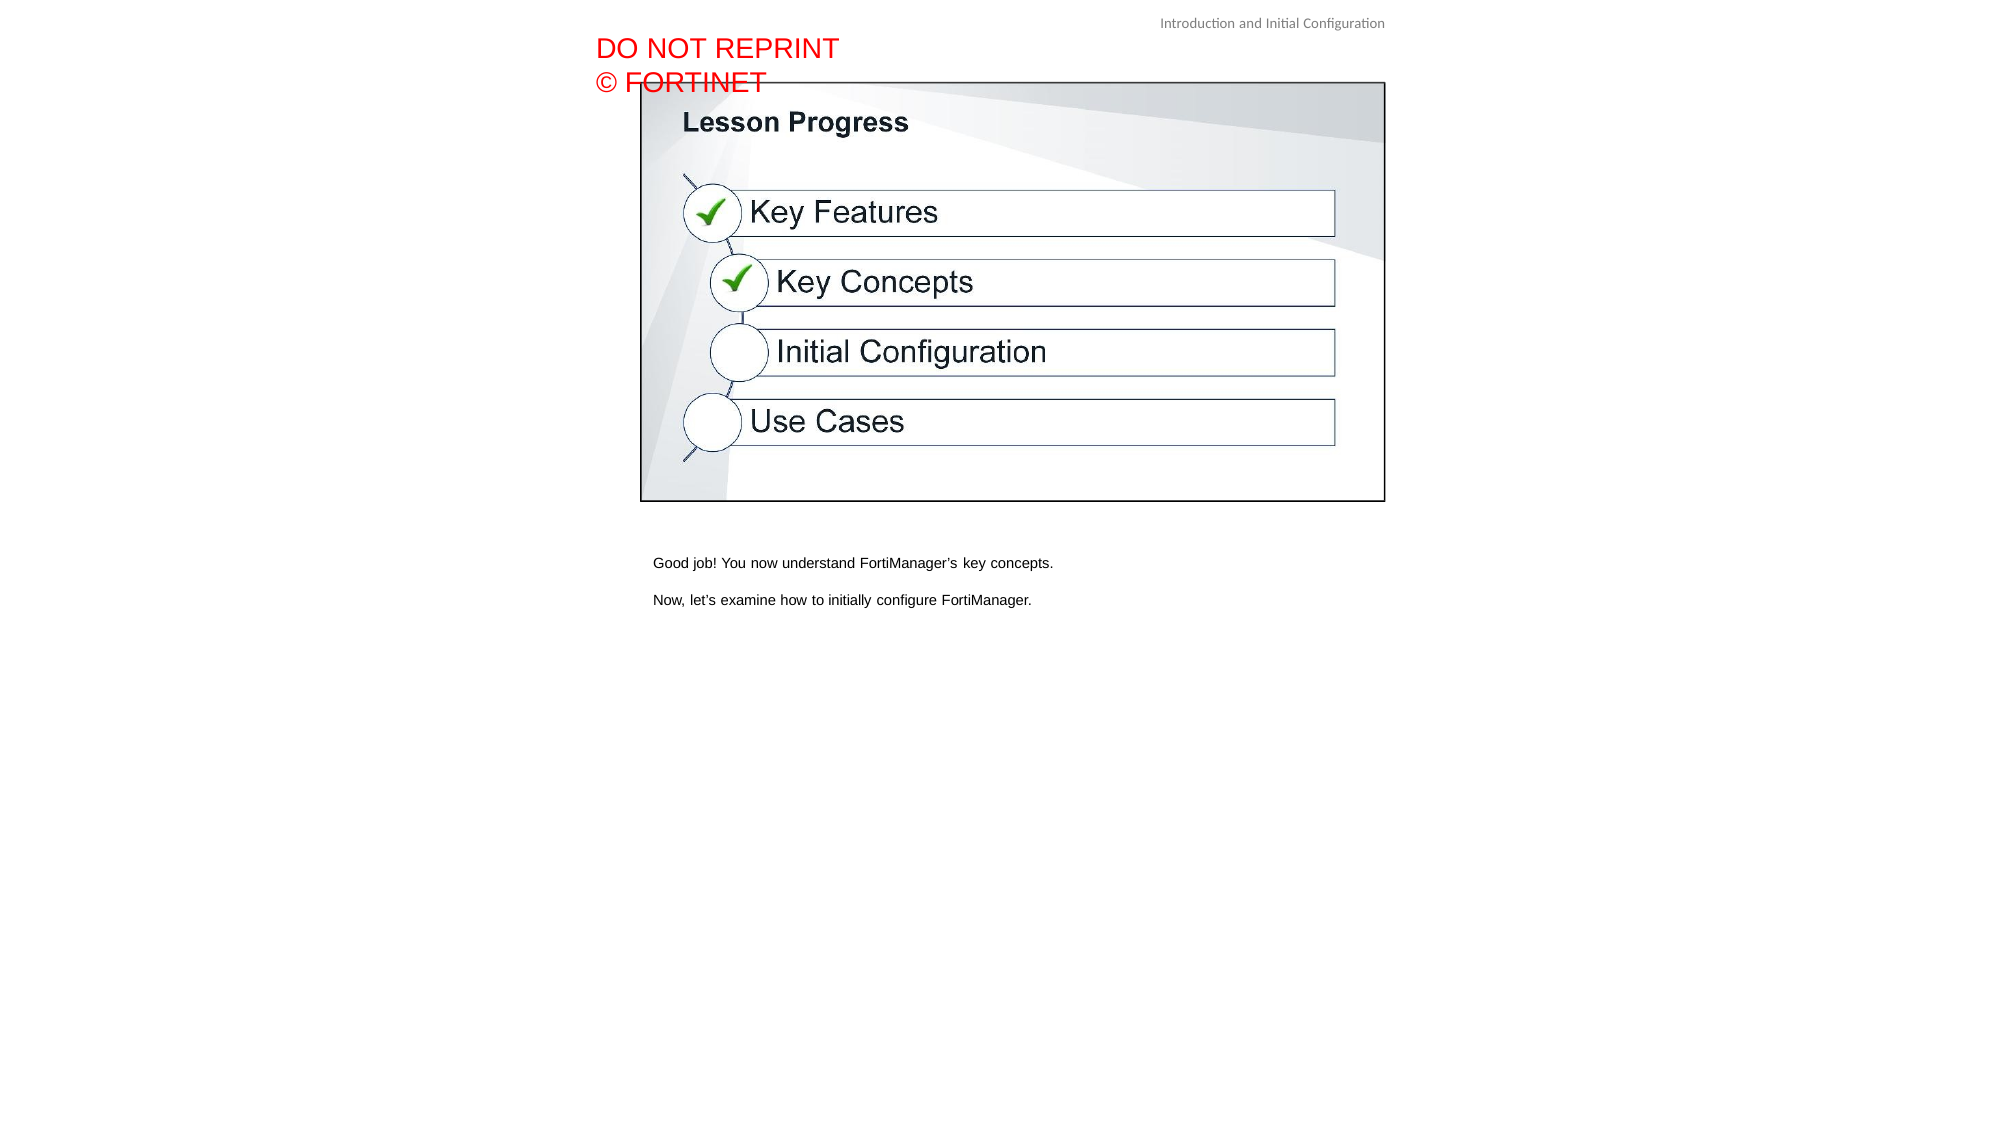

Introduction and Initial Configuration
DO NOT REPRINT
© FORTINET
Good job! You now understand FortiManager’s key concepts.
Now, let’s examine how to initially configure FortiManager.
FortiManager 6.2 Study Guide
1